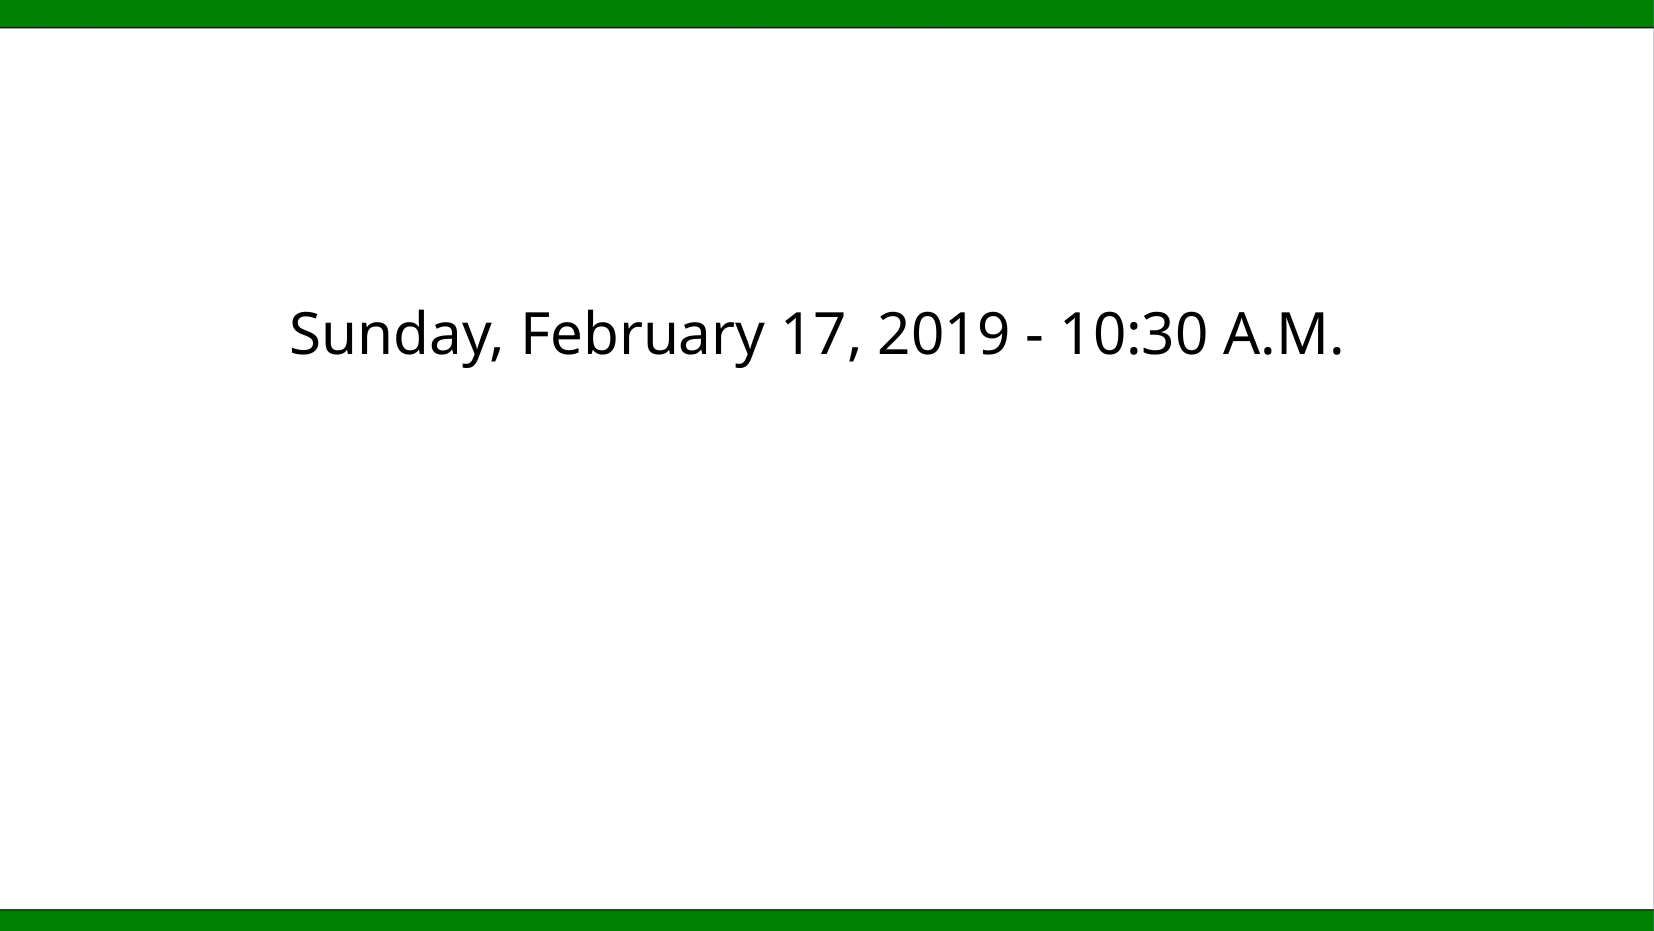

Sunday, February 17, 2019 - 10:30 A.M.